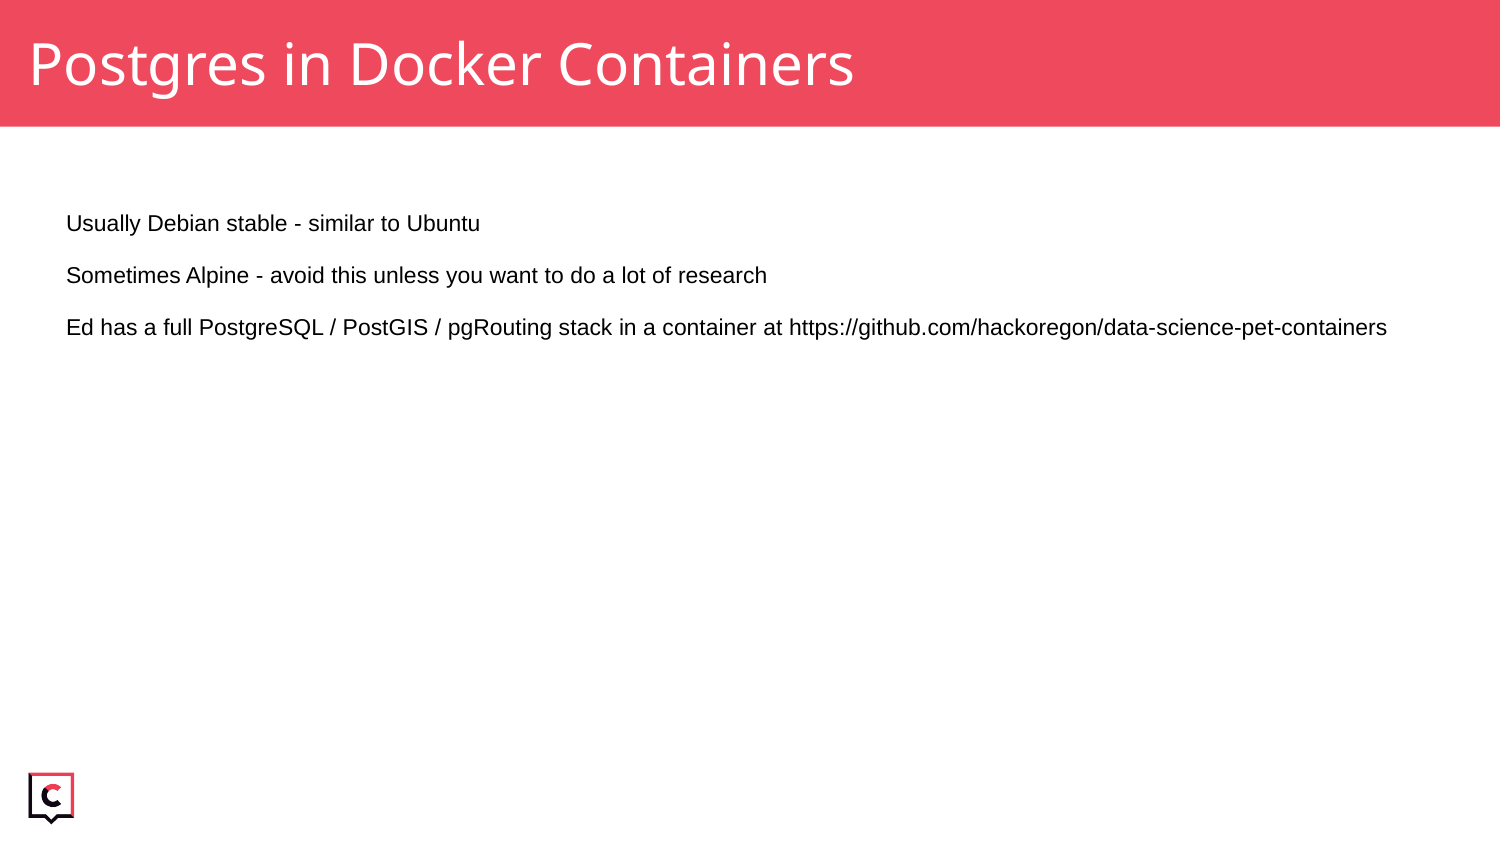

# Postgres in Docker Containers
Usually Debian stable - similar to Ubuntu
Sometimes Alpine - avoid this unless you want to do a lot of research
Ed has a full PostgreSQL / PostGIS / pgRouting stack in a container at https://github.com/hackoregon/data-science-pet-containers